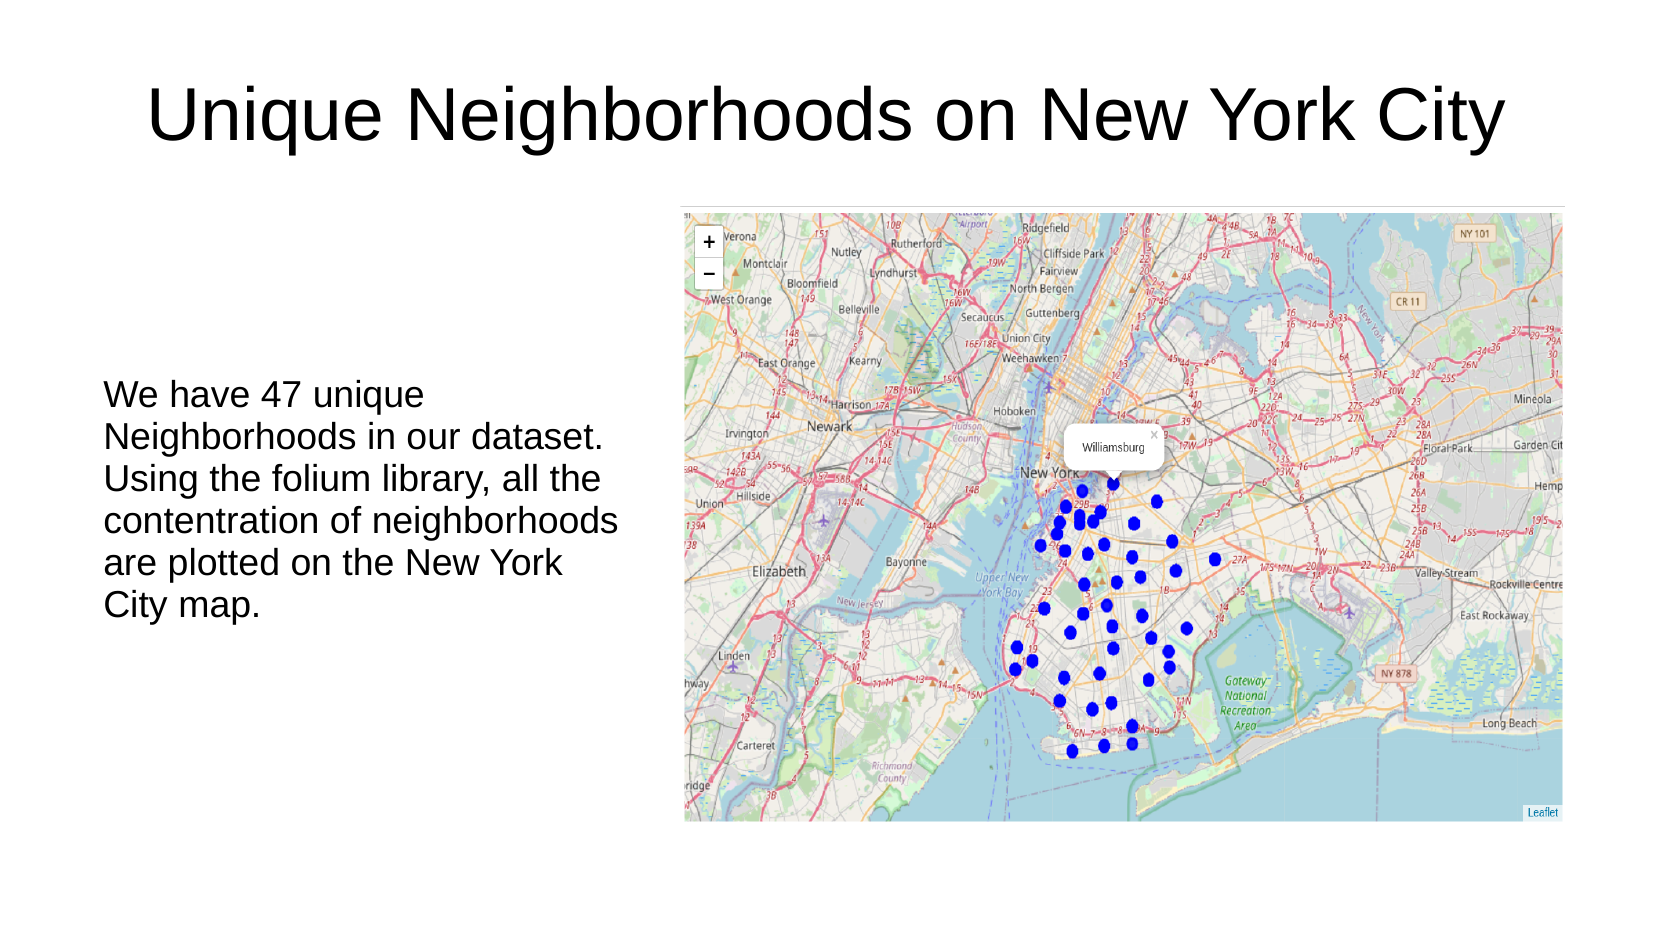

# Unique Neighborhoods on New York City
We have 47 unique Neighborhoods in our dataset. Using the folium library, all the contentration of neighborhoods are plotted on the New York City map.